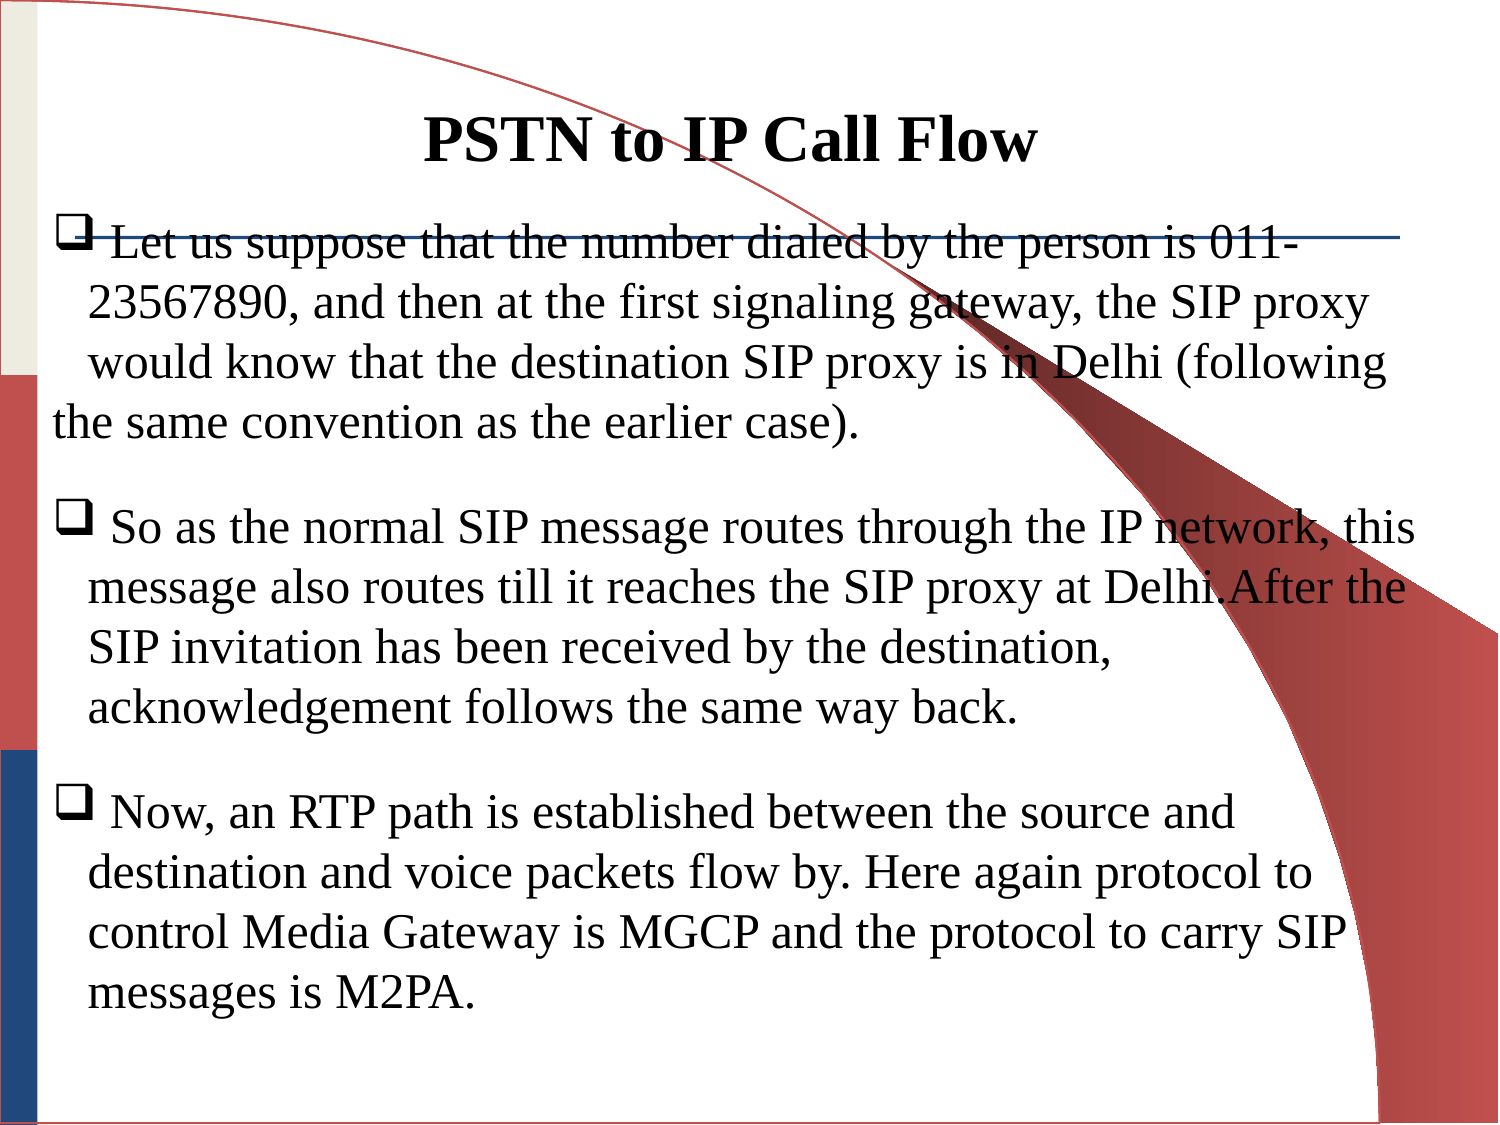

PSTN to IP Call Flow
 Let us suppose that the number dialed by the person is 011-23567890, and then at the first signaling gateway, the SIP proxy would know that the destination SIP proxy is in Delhi (following
the same convention as the earlier case).
 So as the normal SIP message routes through the IP network, this message also routes till it reaches the SIP proxy at Delhi.After the SIP invitation has been received by the destination, acknowledgement follows the same way back.
 Now, an RTP path is established between the source and destination and voice packets flow by. Here again protocol to control Media Gateway is MGCP and the protocol to carry SIP messages is M2PA.